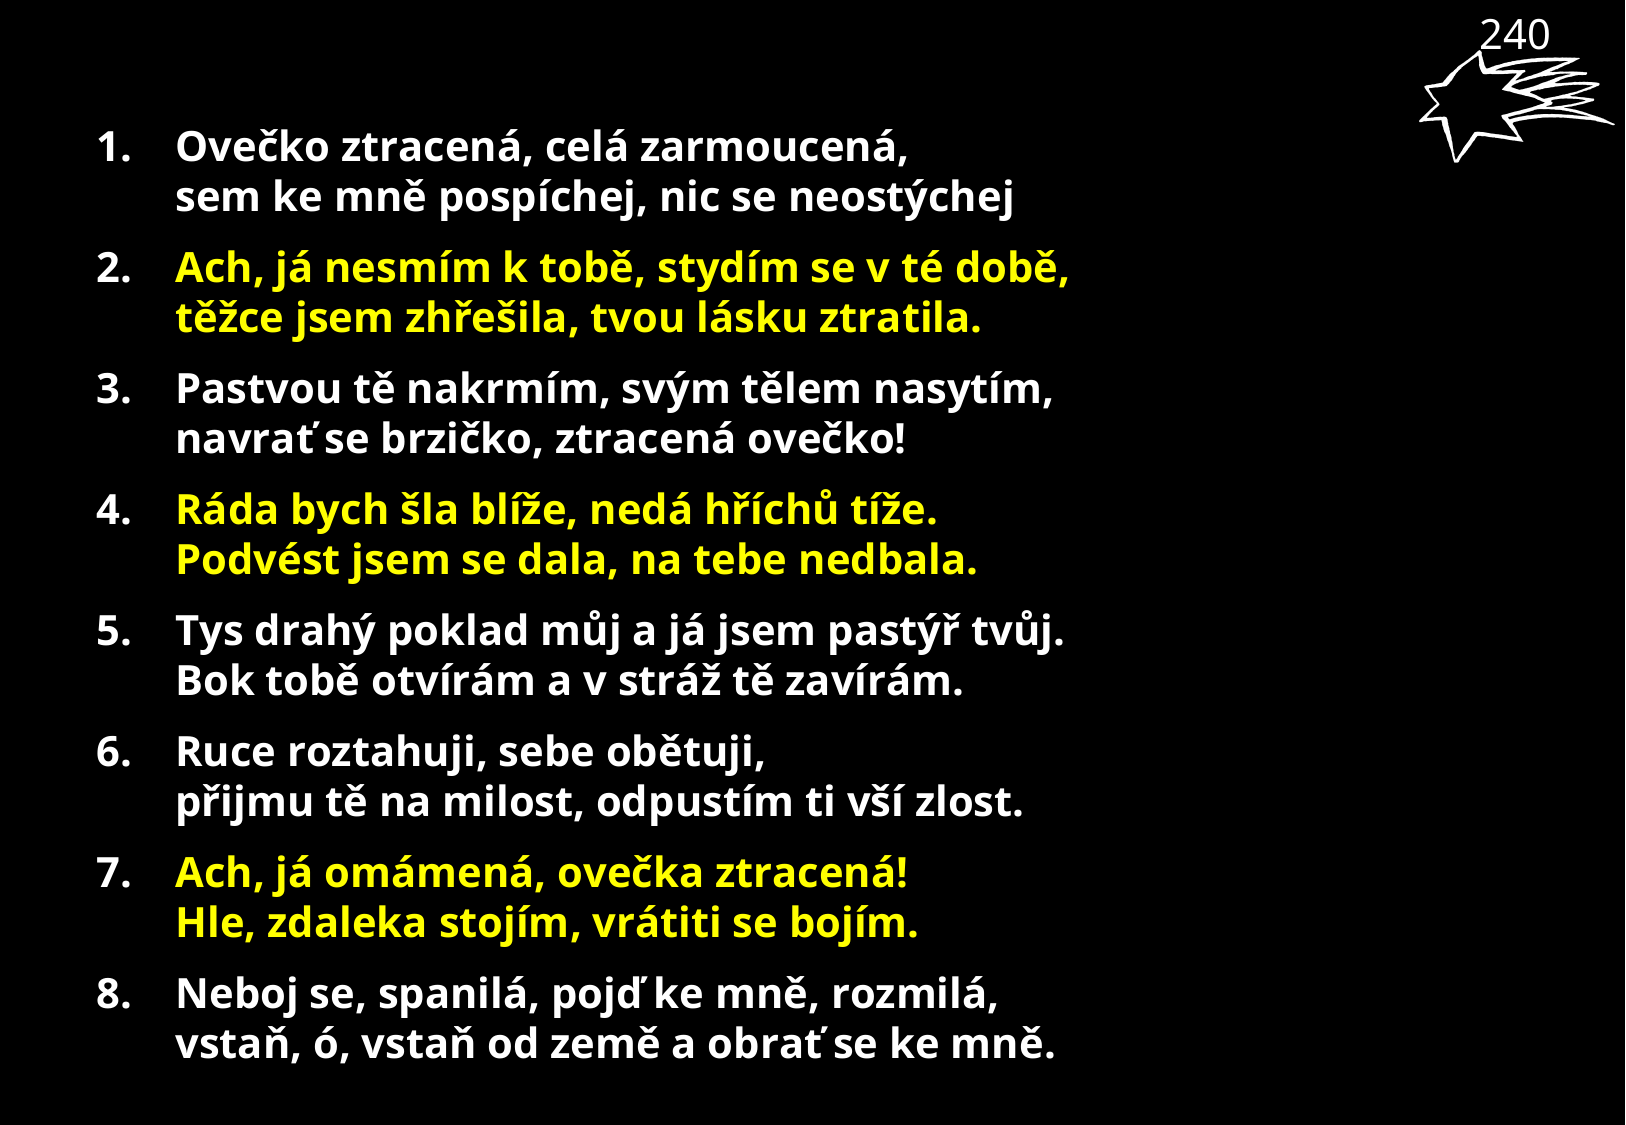

240
# 1. 	Ovečko ztracená, celá zarmoucená, sem ke mně pospíchej, nic se neostýchej
2.	Ach, já nesmím k tobě, stydím se v té době,
těžce jsem zhřešila, tvou lásku ztratila.
Pastvou tě nakrmím, svým tělem nasytím,
navrať se brzičko, ztracená ovečko!
4.	Ráda bych šla blíže, nedá hříchů tíže.
Podvést jsem se dala, na tebe nedbala.
5.	Tys drahý poklad můj a já jsem pastýř tvůj.
Bok tobě otvírám a v stráž tě zavírám.
6.	Ruce roztahuji, sebe obětuji,
přijmu tě na milost, odpustím ti vší zlost.
7. 	Ach, já omámená, ovečka ztracená!
Hle, zdaleka stojím, vrátiti se bojím.
8.	Neboj se, spanilá, pojď ke mně, rozmilá,
vstaň, ó, vstaň od země a obrať se ke mně.